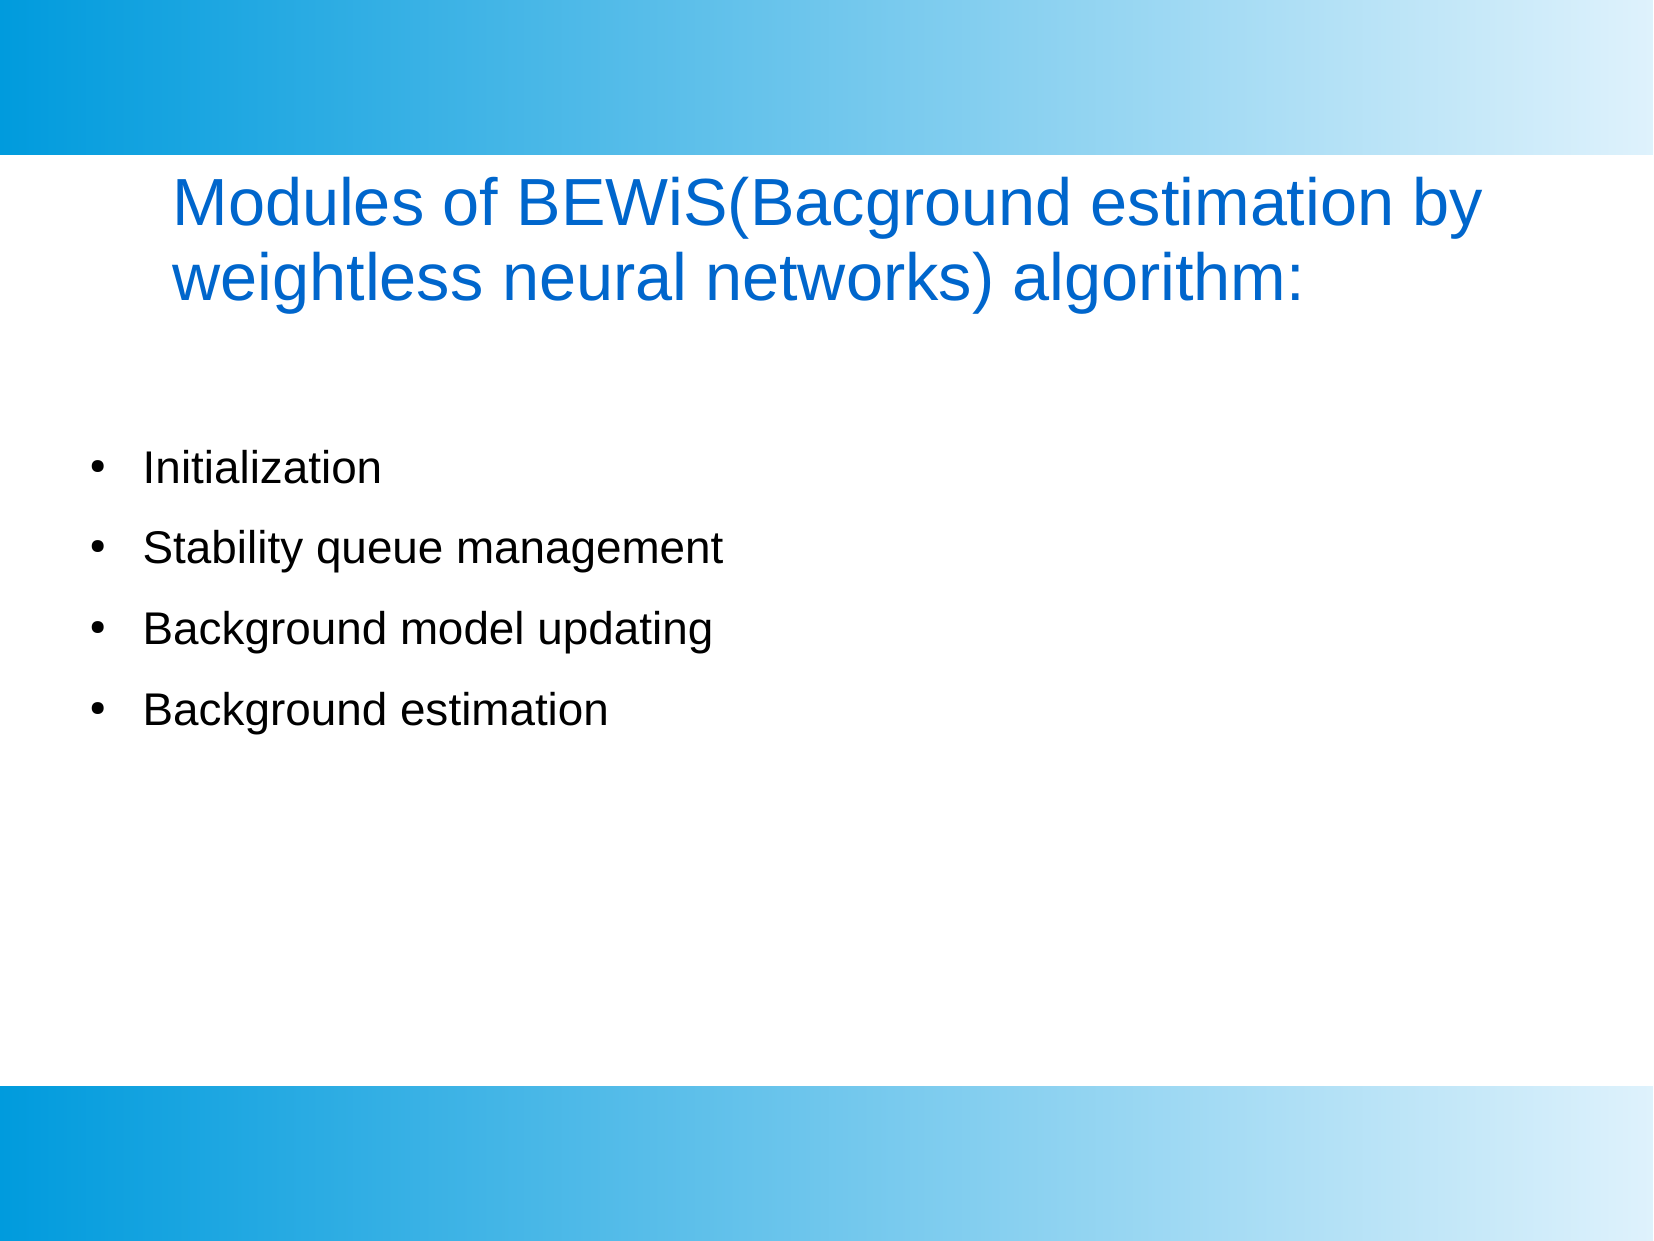

# Modules of BEWiS(Bacground estimation by weightless neural networks) algorithm:
Initialization
Stability queue management
Background model updating
Background estimation